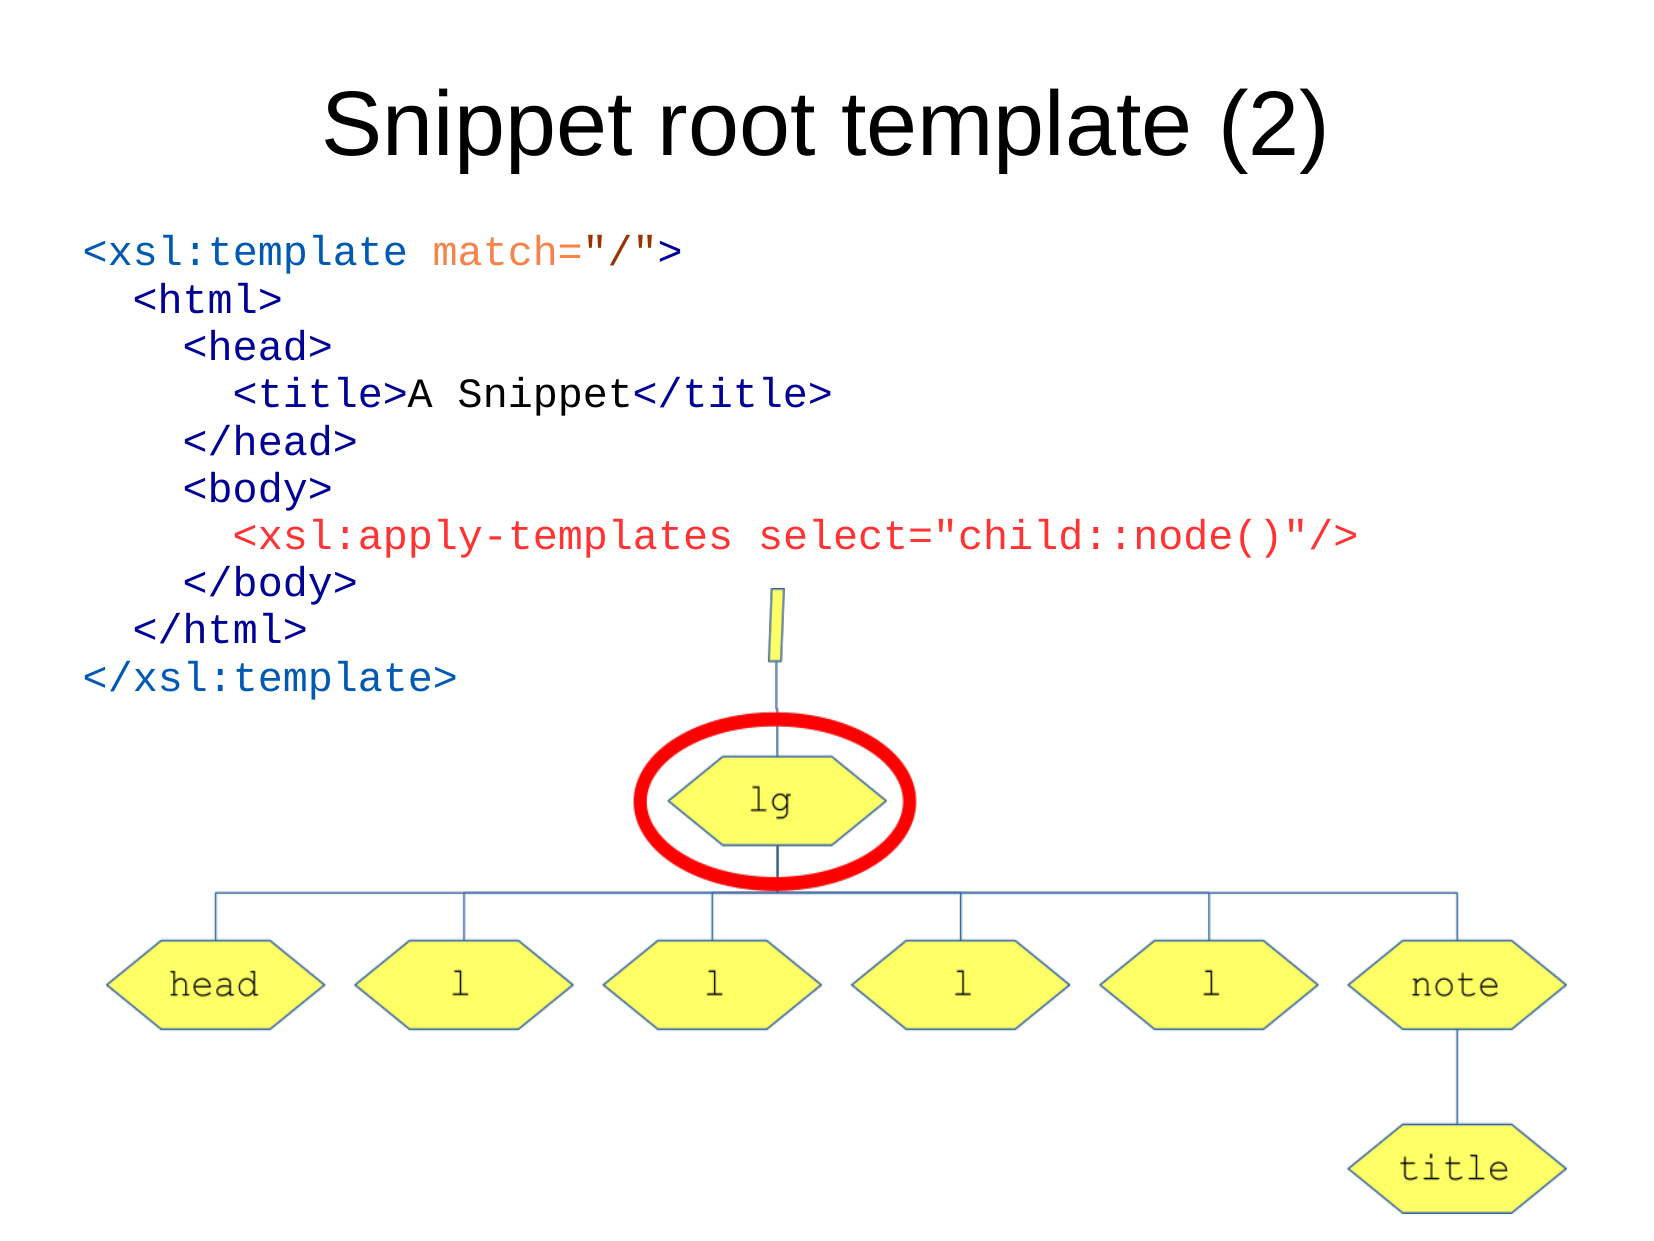

# Snippet root template (2)
<xsl:template match="/">
 <html>
 <head>
 <title>A Snippet</title>
 </head>
 <body>
 <xsl:apply-templates select="child::node()"/>
 </body>
 </html>
</xsl:template>